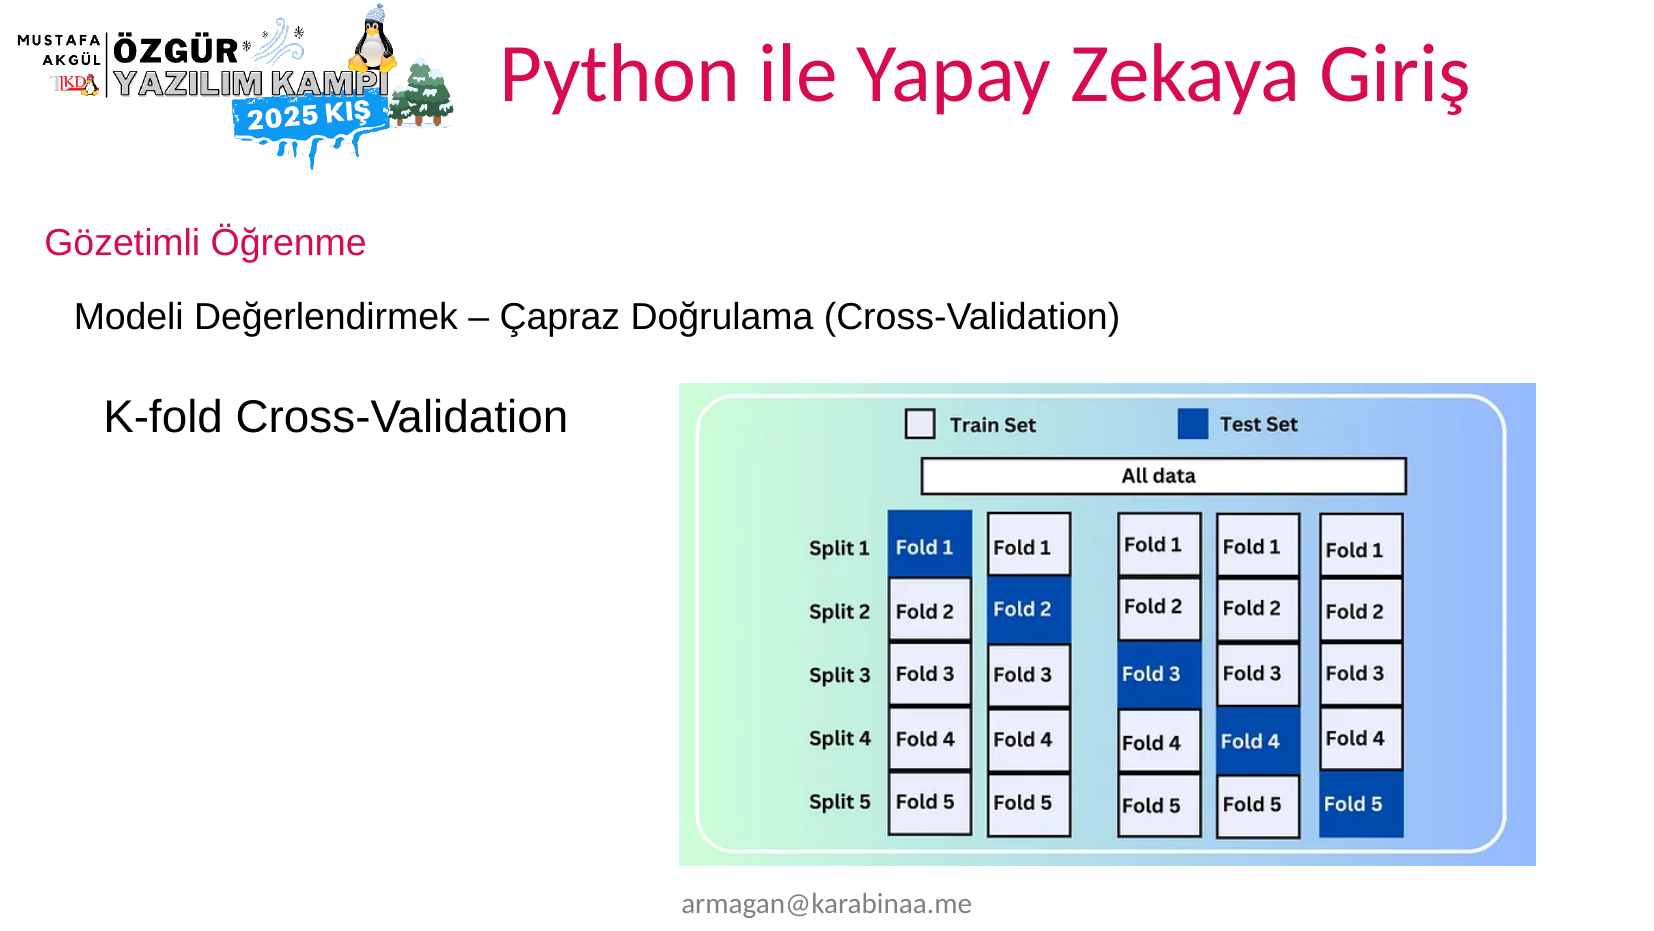

Python ile Yapay Zekaya Giriş
Gözetimli Öğrenme
Modeli Değerlendirmek – Çapraz Doğrulama (Cross-Validation)
K-fold Cross-Validation
armagan@karabinaa.me